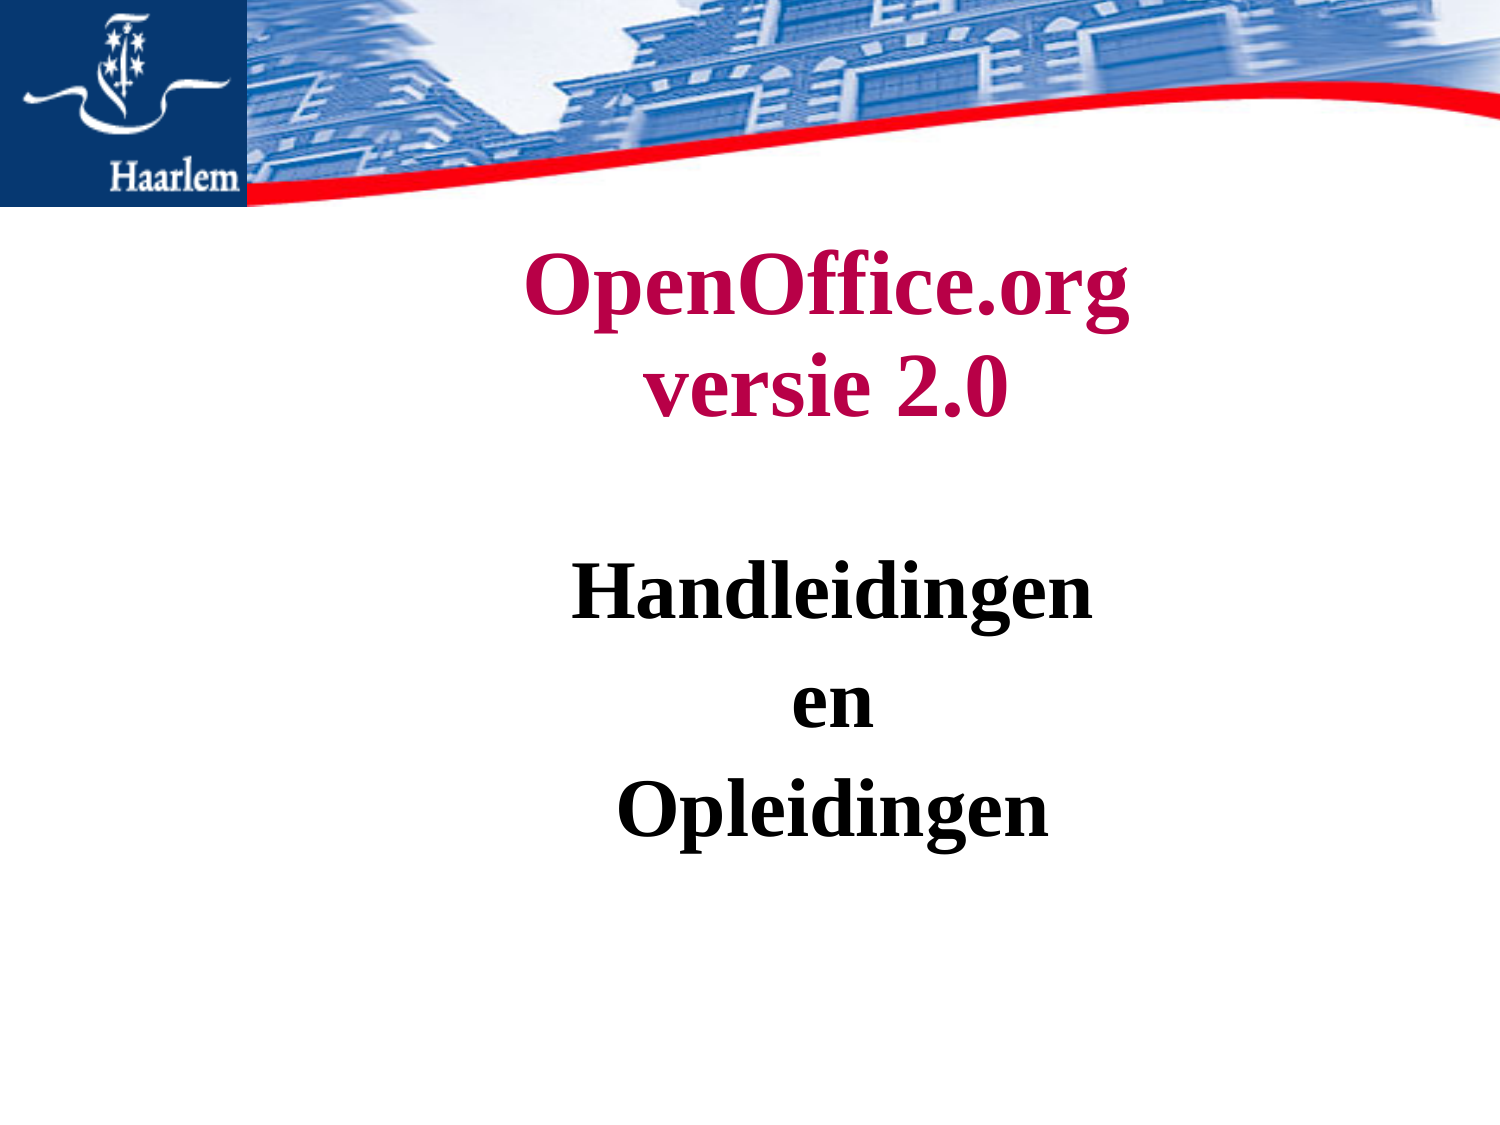

# OpenOffice.org versie 2.0
Handleidingen
en
Opleidingen